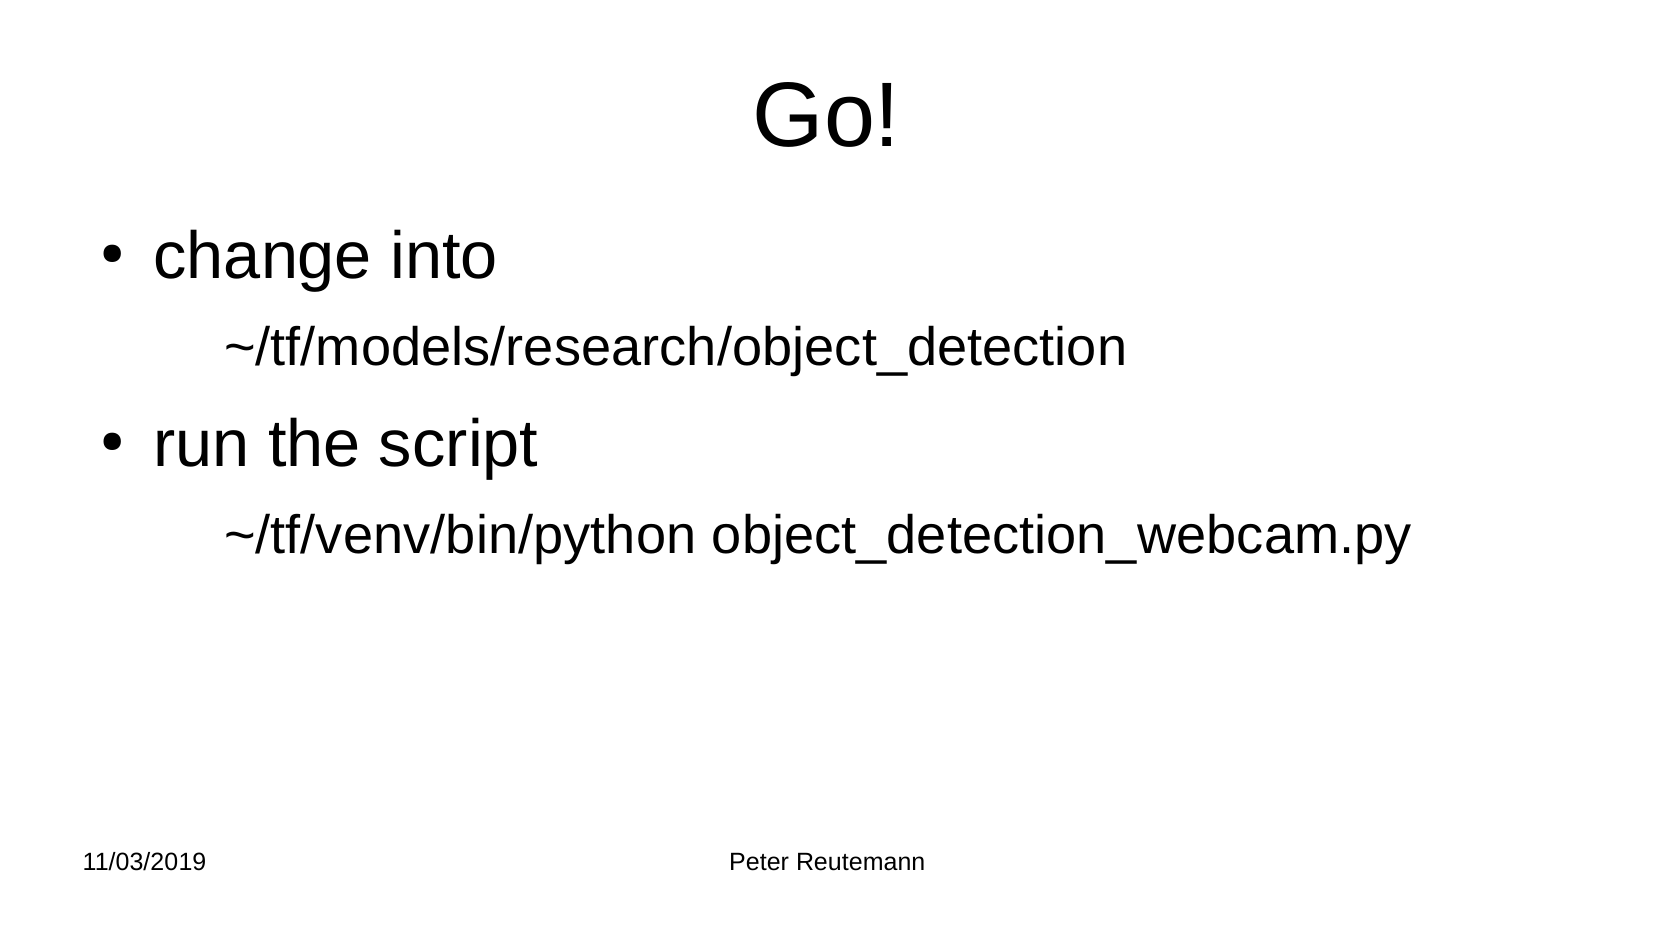

# Go!
change into
~/tf/models/research/object_detection
run the script
~/tf/venv/bin/python object_detection_webcam.py
11/03/2019
Peter Reutemann